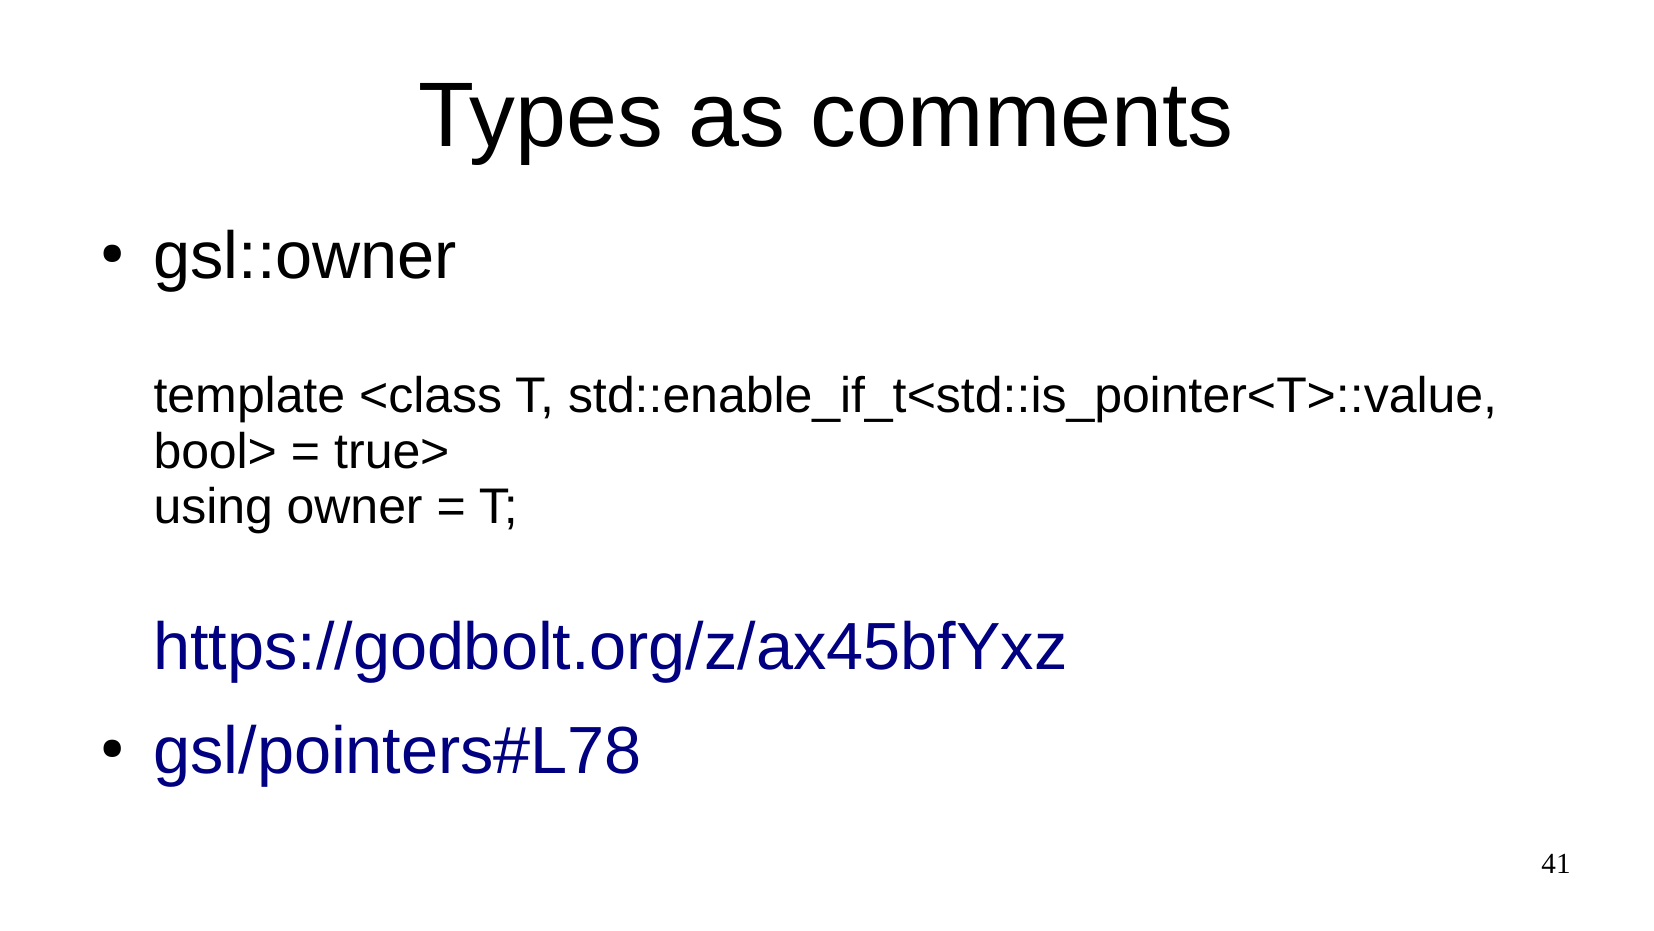

# Types as comments
gsl::owner
template <class T, std::enable_if_t<std::is_pointer<T>::value, bool> = true>
using owner = T;
https://godbolt.org/z/ax45bfYxz
gsl/pointers#L78
41